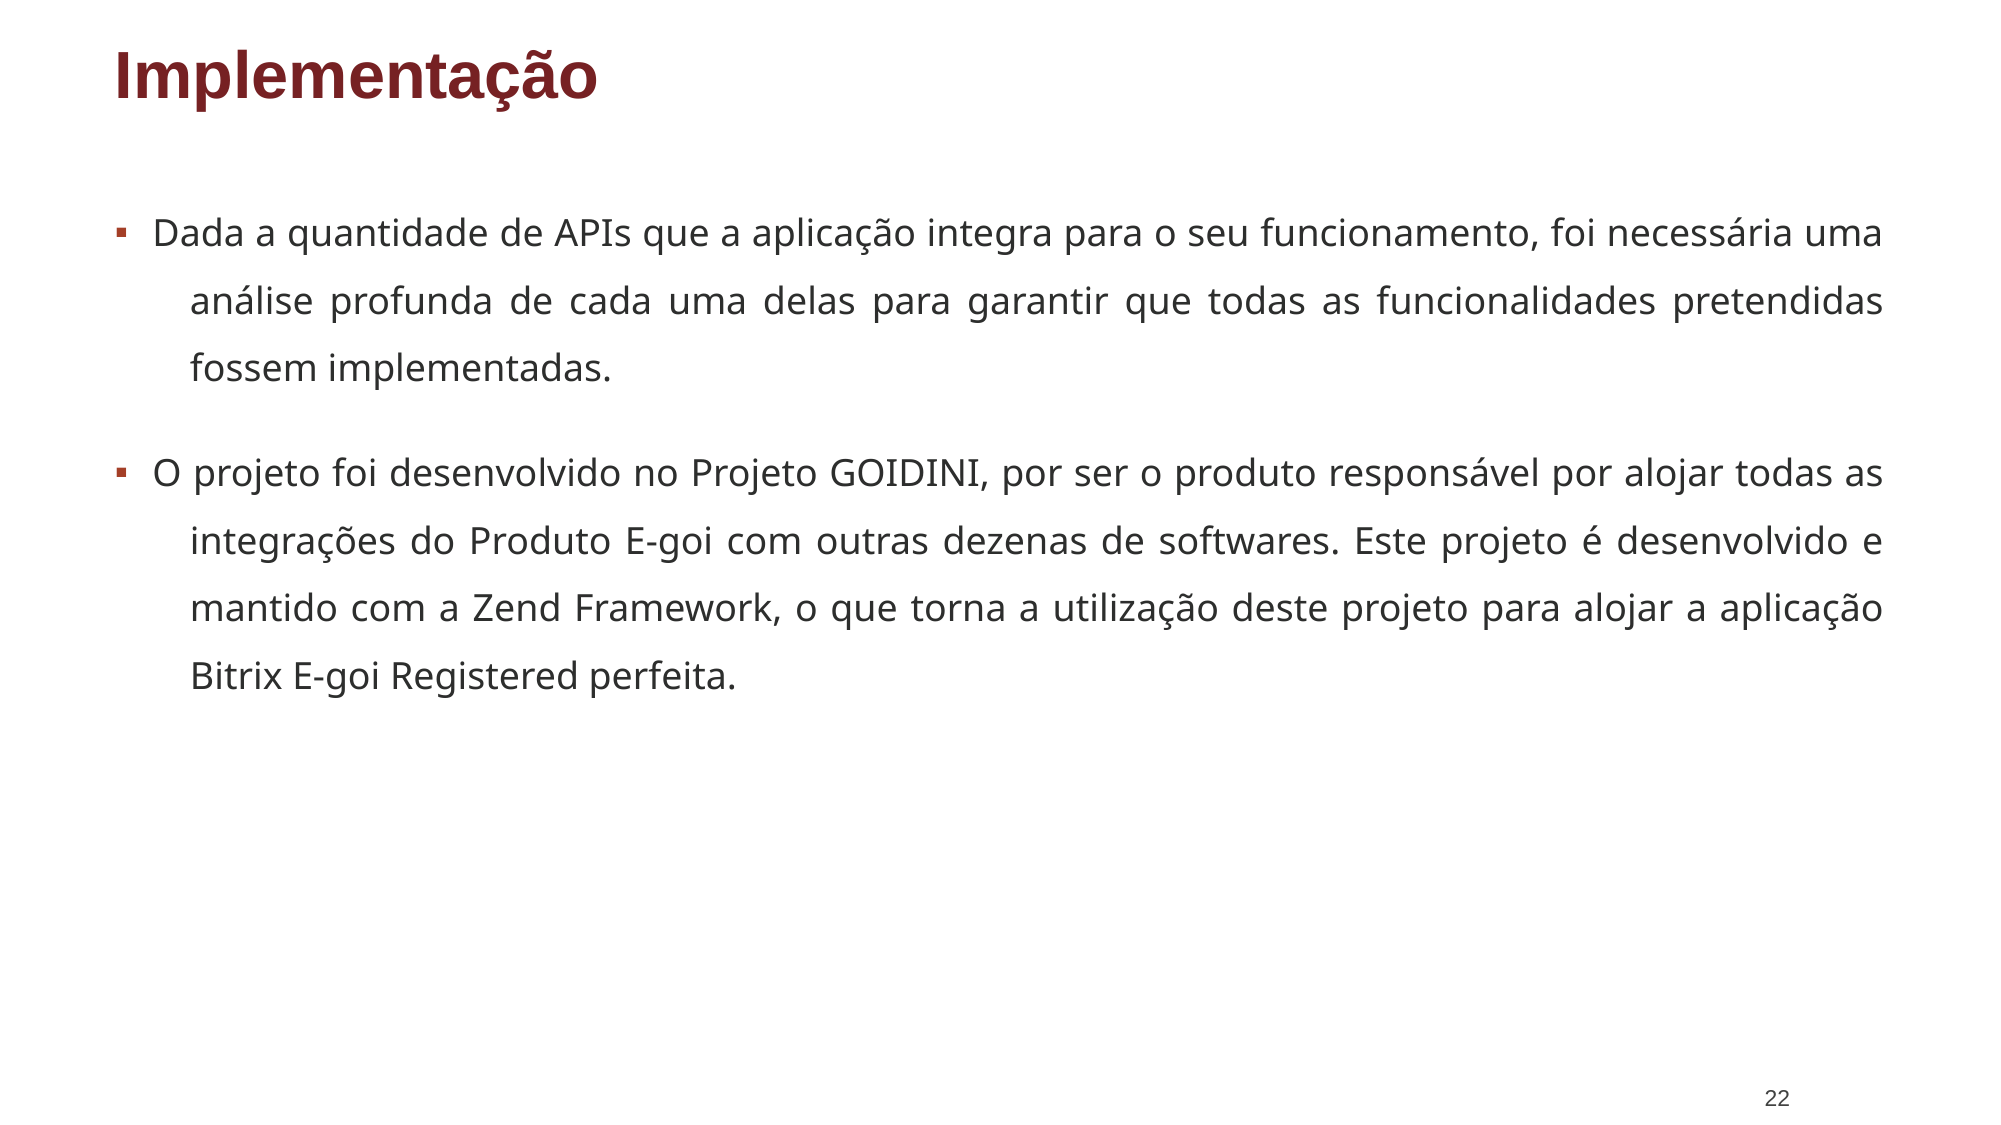

# Implementação
Dada a quantidade de APIs que a aplicação integra para o seu funcionamento, foi necessária uma análise profunda de cada uma delas para garantir que todas as funcionalidades pretendidas fossem implementadas.
O projeto foi desenvolvido no Projeto GOIDINI, por ser o produto responsável por alojar todas as integrações do Produto E-goi com outras dezenas de softwares. Este projeto é desenvolvido e mantido com a Zend Framework, o que torna a utilização deste projeto para alojar a aplicação Bitrix E-goi Registered perfeita.